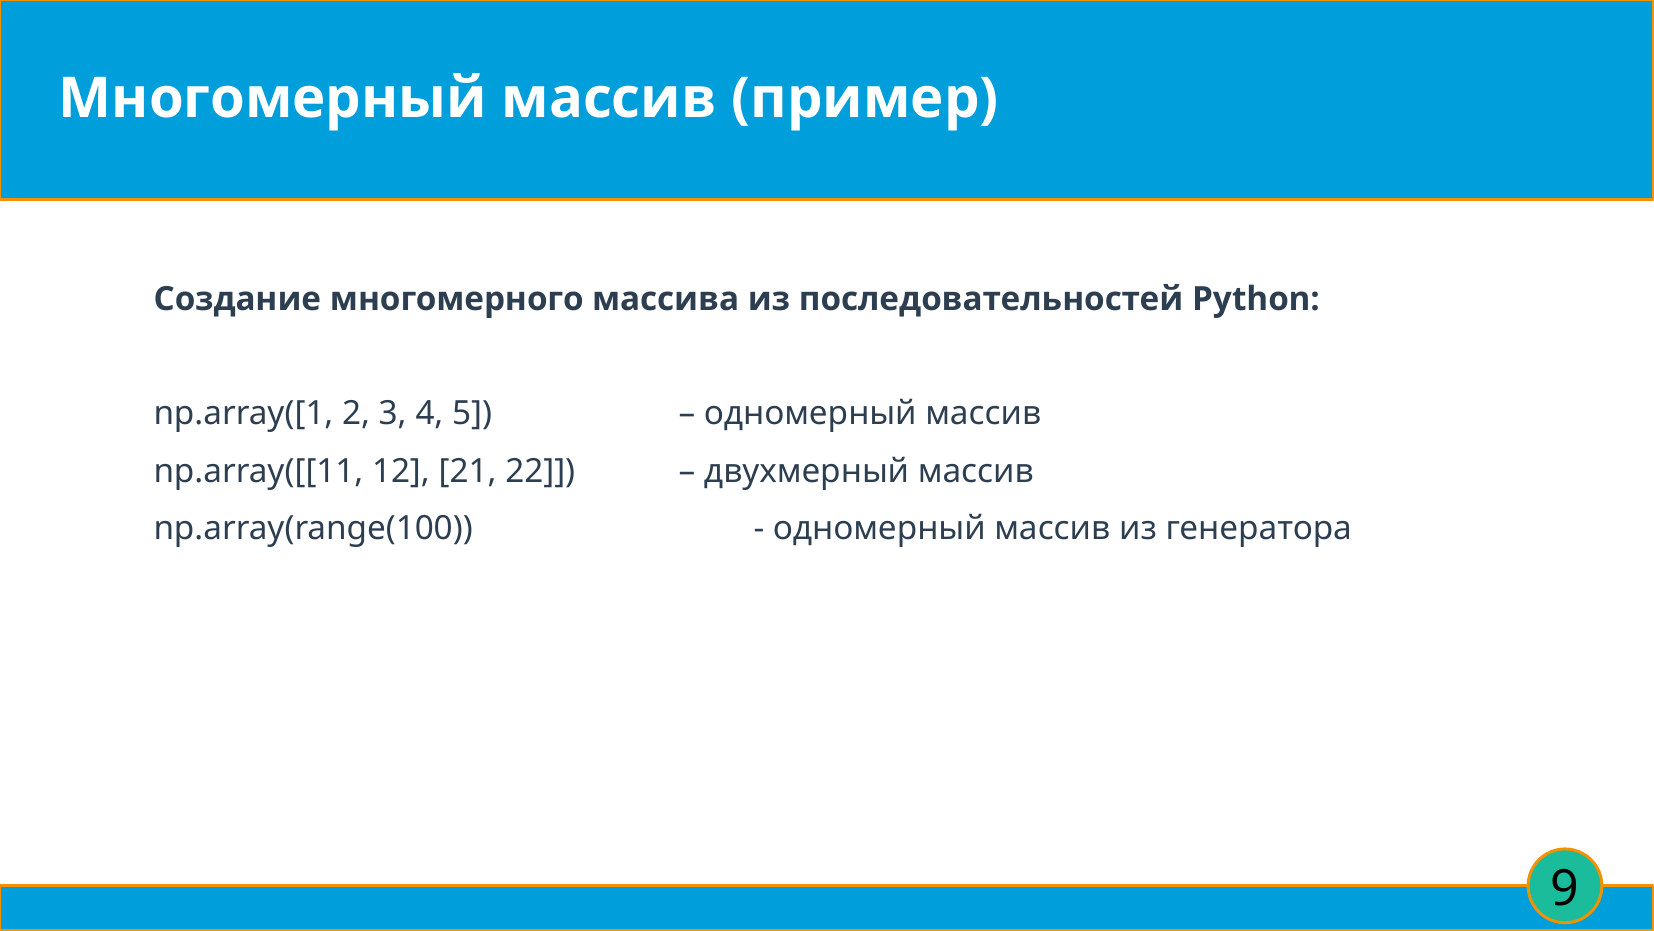

# Многомерный массив (пример)
Создание многомерного массива из последовательностей Python:
np.array([1, 2, 3, 4, 5]) 			– одномерный массив
np.array([[11, 12], [21, 22]]) 		– двухмерный массив
np.array(range(100))				- одномерный массив из генератора